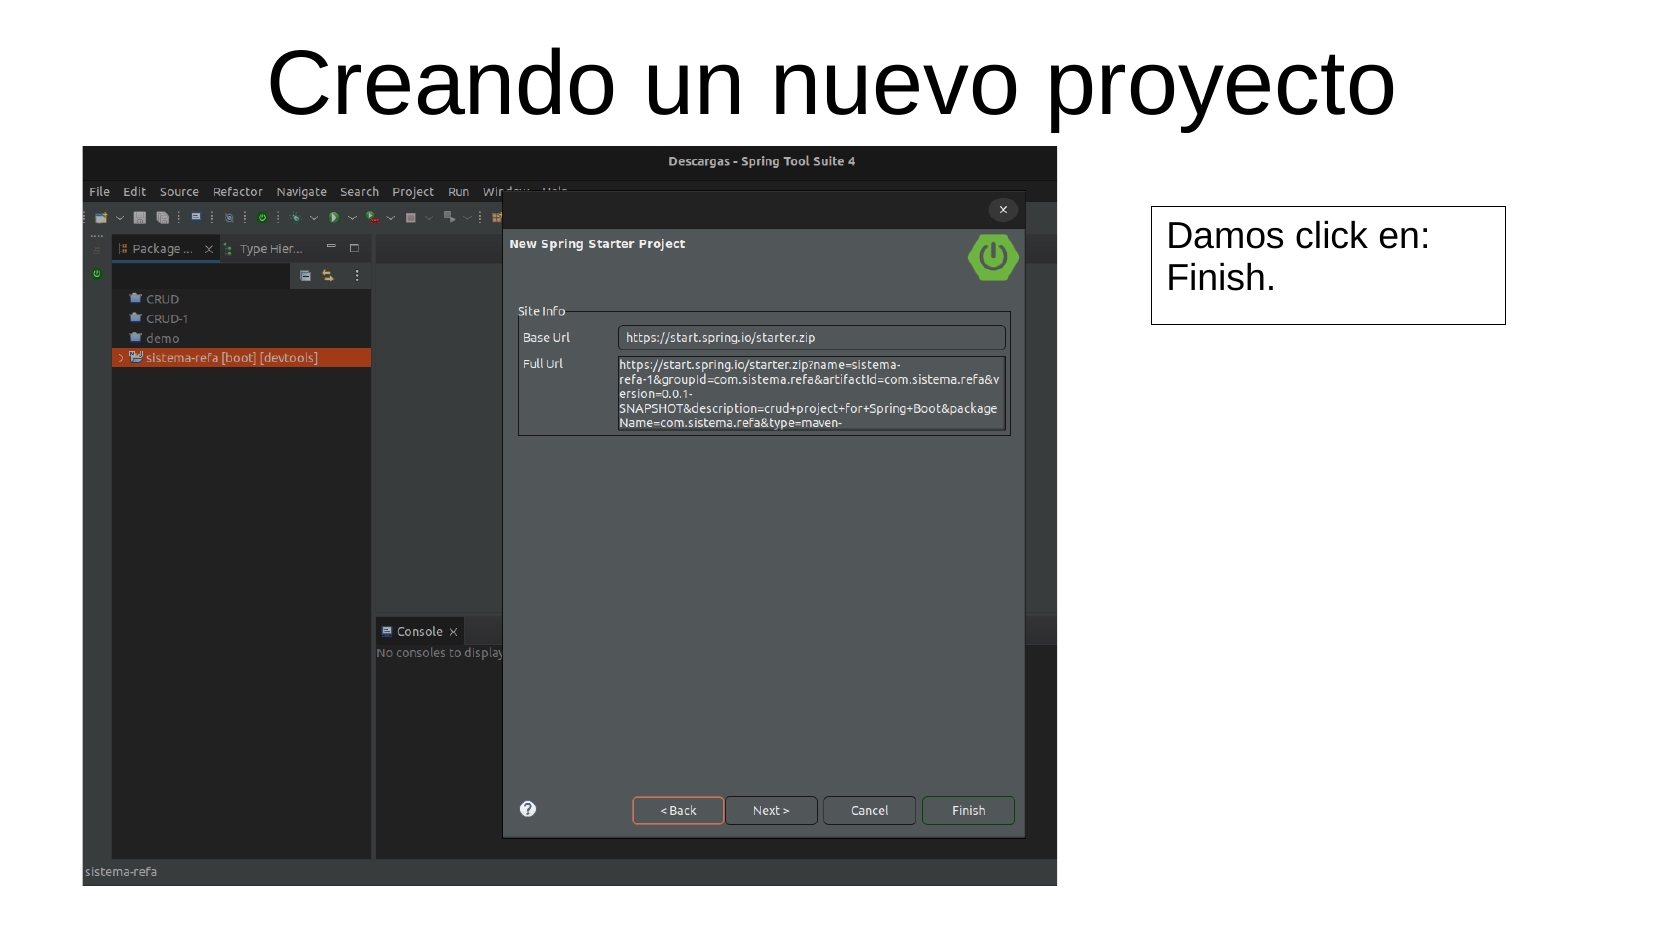

# Creando un nuevo proyecto
Damos click en: Finish.